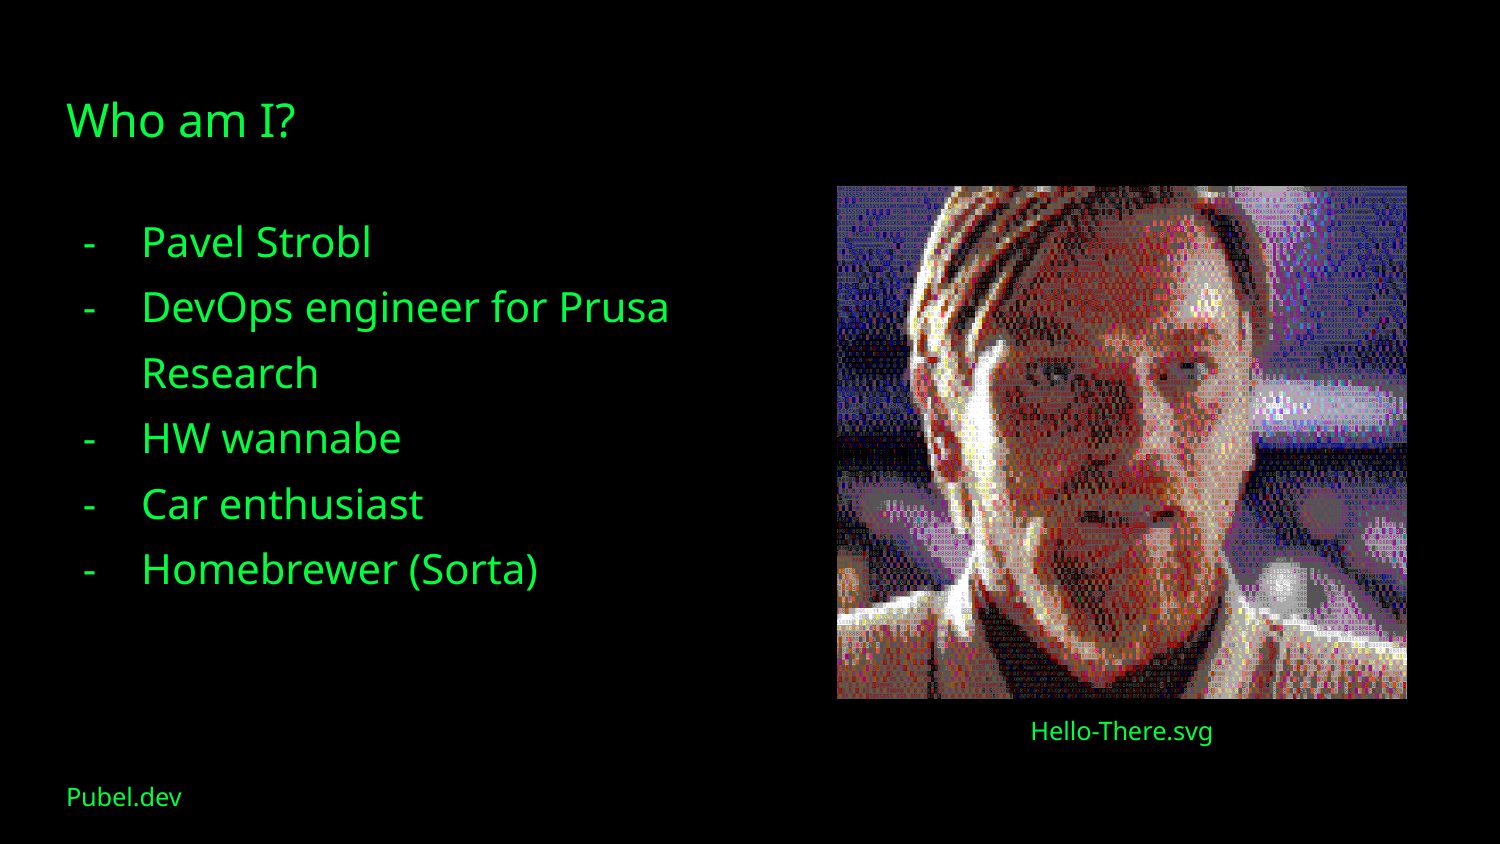

# Who am I?
Pavel Strobl
DevOps engineer for Prusa Research
HW wannabe
Car enthusiast
Homebrewer (Sorta)
Hello-There.svg
Pubel.dev